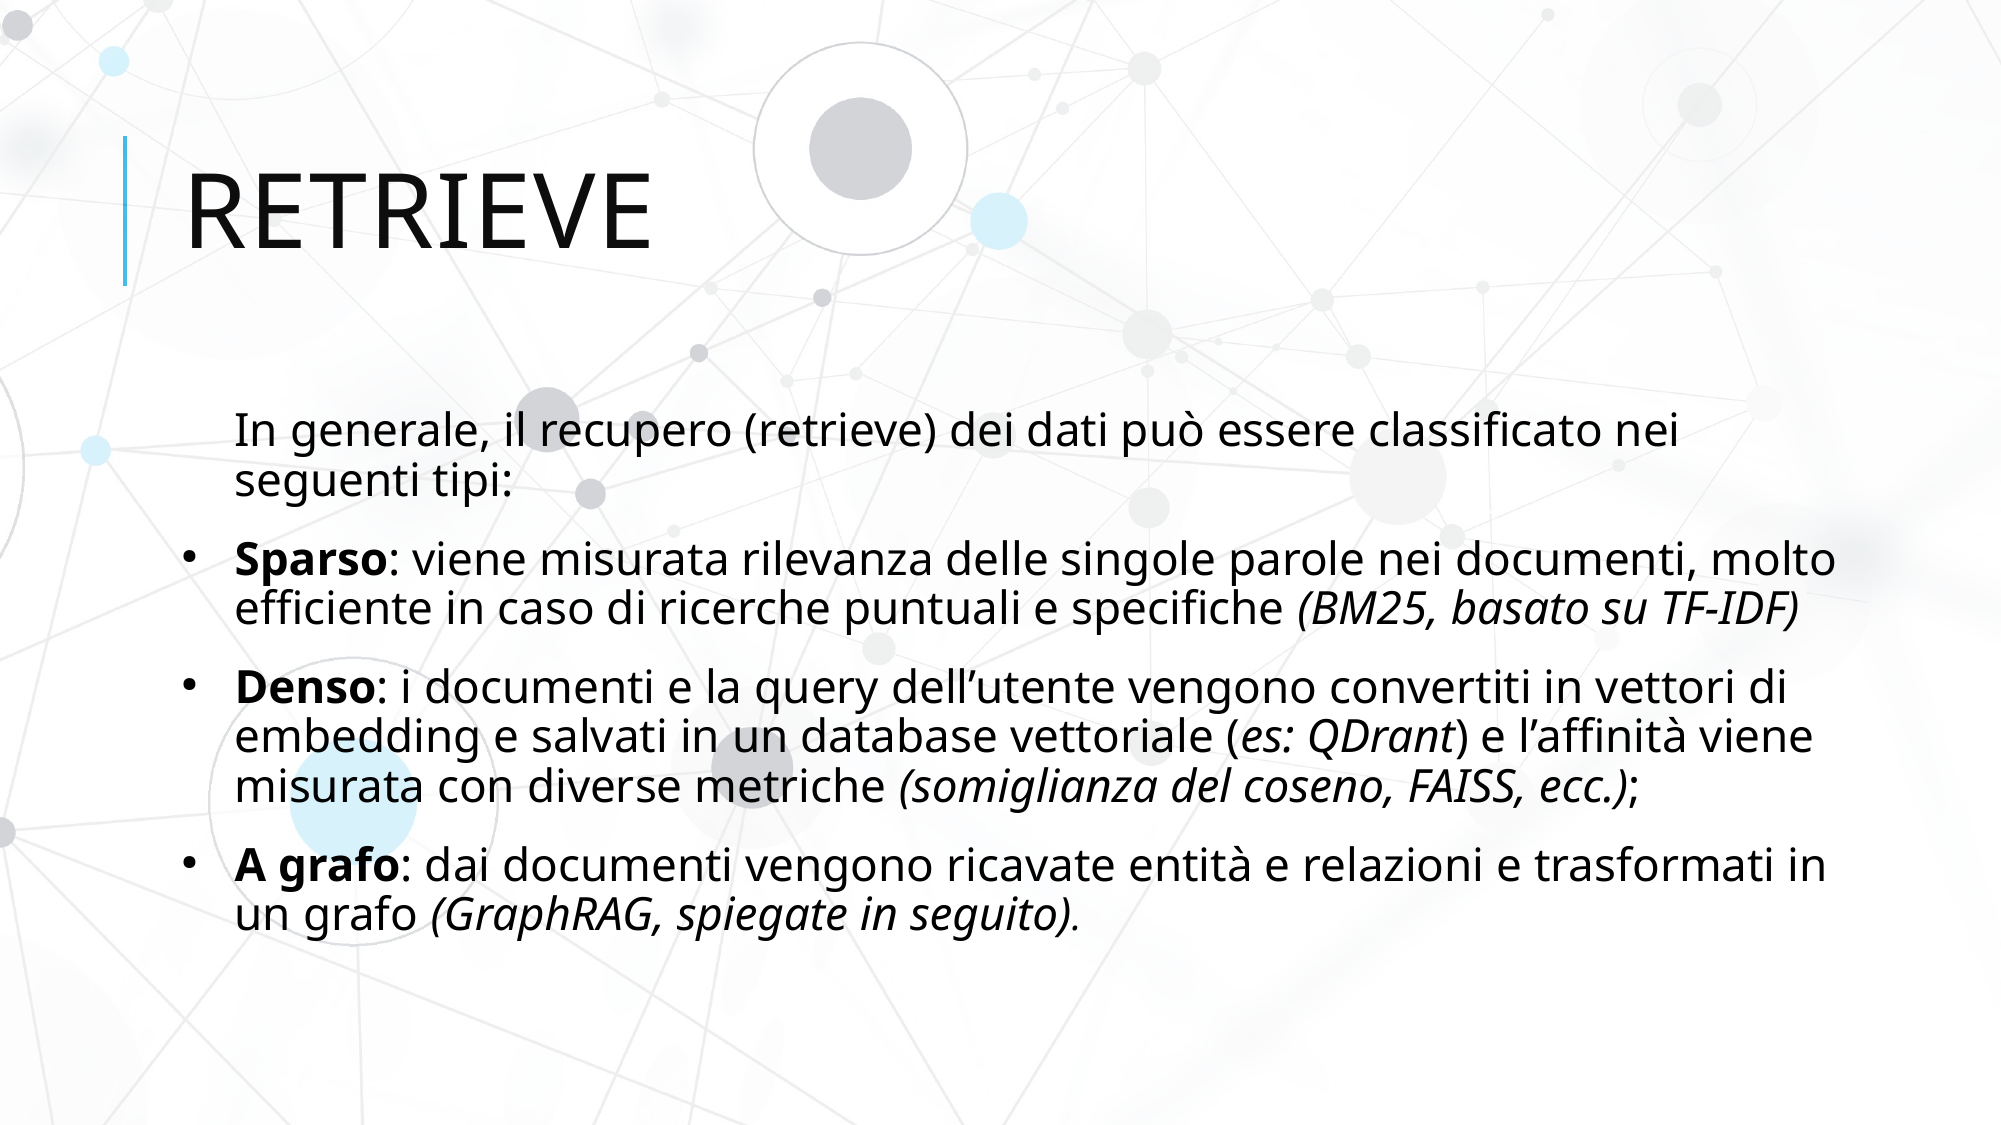

# RETRIEVE
In generale, il recupero (retrieve) dei dati può essere classificato nei seguenti tipi:
Sparso: viene misurata rilevanza delle singole parole nei documenti, molto efficiente in caso di ricerche puntuali e specifiche (BM25, basato su TF-IDF)
Denso: i documenti e la query dell’utente vengono convertiti in vettori di embedding e salvati in un database vettoriale (es: QDrant) e l’affinità viene misurata con diverse metriche (somiglianza del coseno, FAISS, ecc.);
A grafo: dai documenti vengono ricavate entità e relazioni e trasformati in un grafo (GraphRAG, spiegate in seguito).